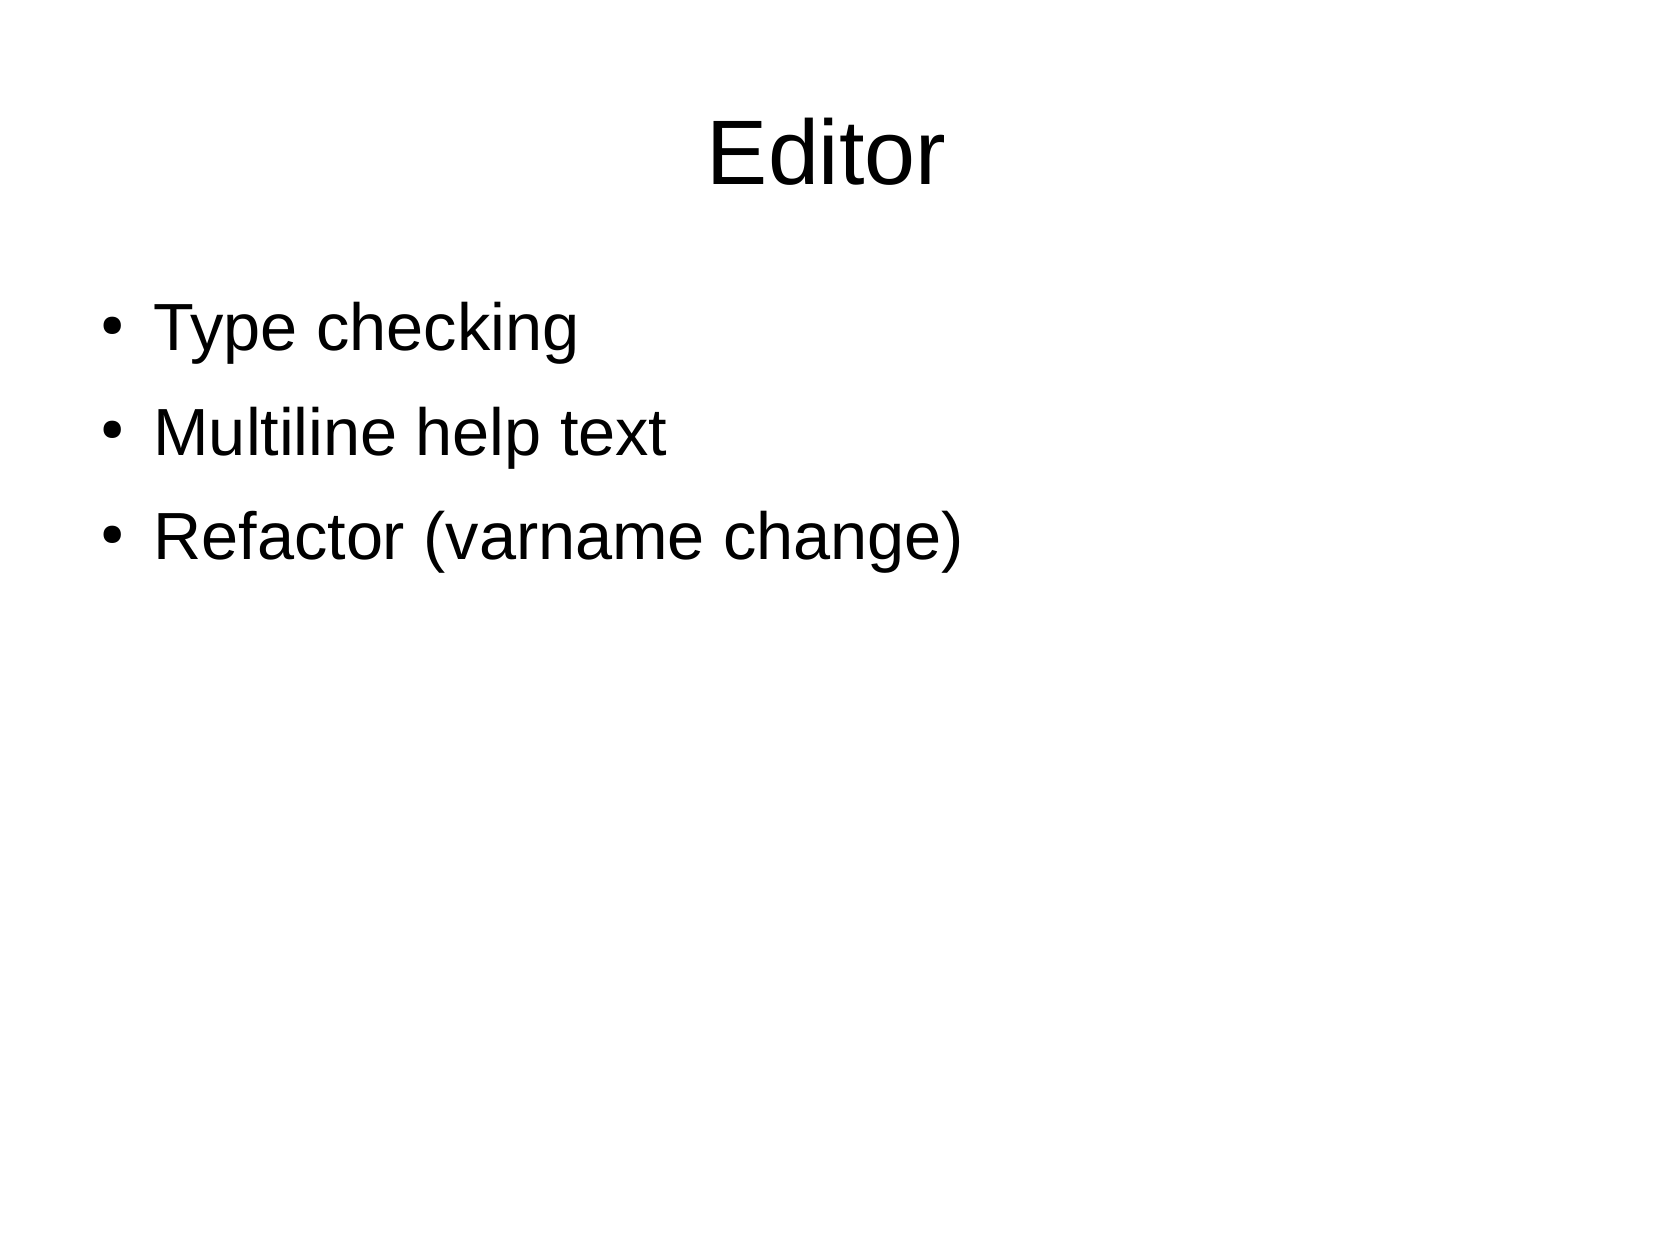

# Editor
Type checking
Multiline help text
Refactor (varname change)